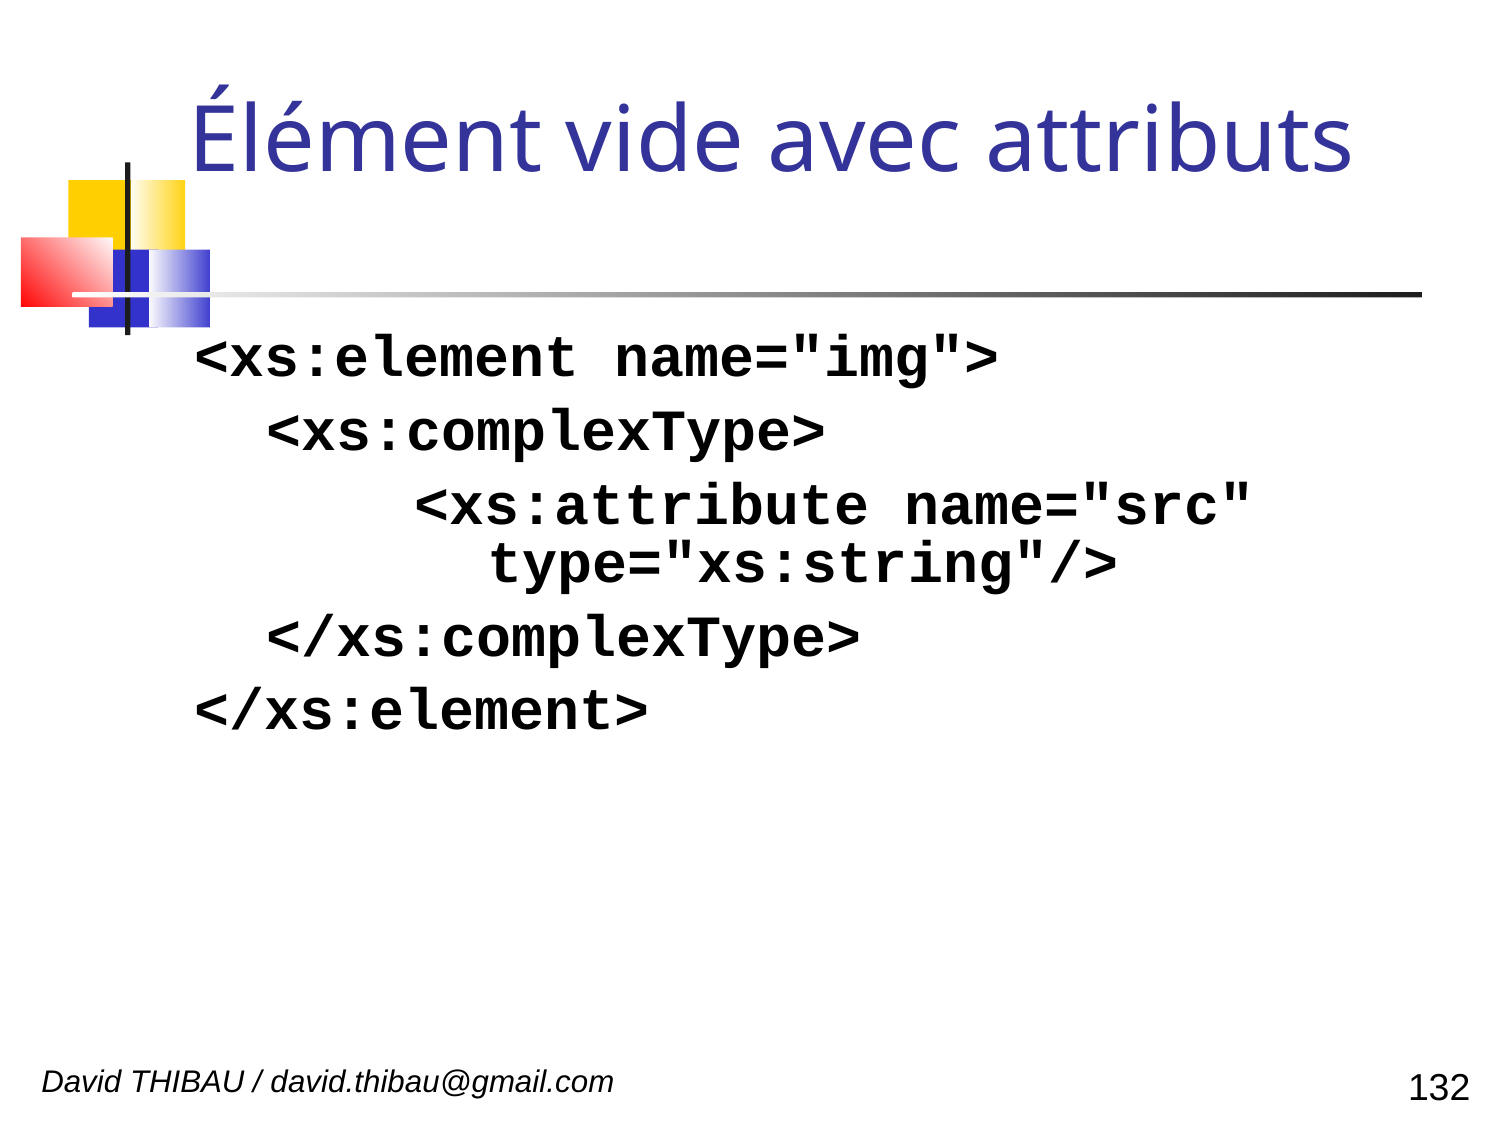

# Élément vide avec attributs
<xs:element name="img">
		<xs:complexType>
				<xs:attribute name="src" 
 			type="xs:string"/>
		</xs:complexType>
</xs:element>